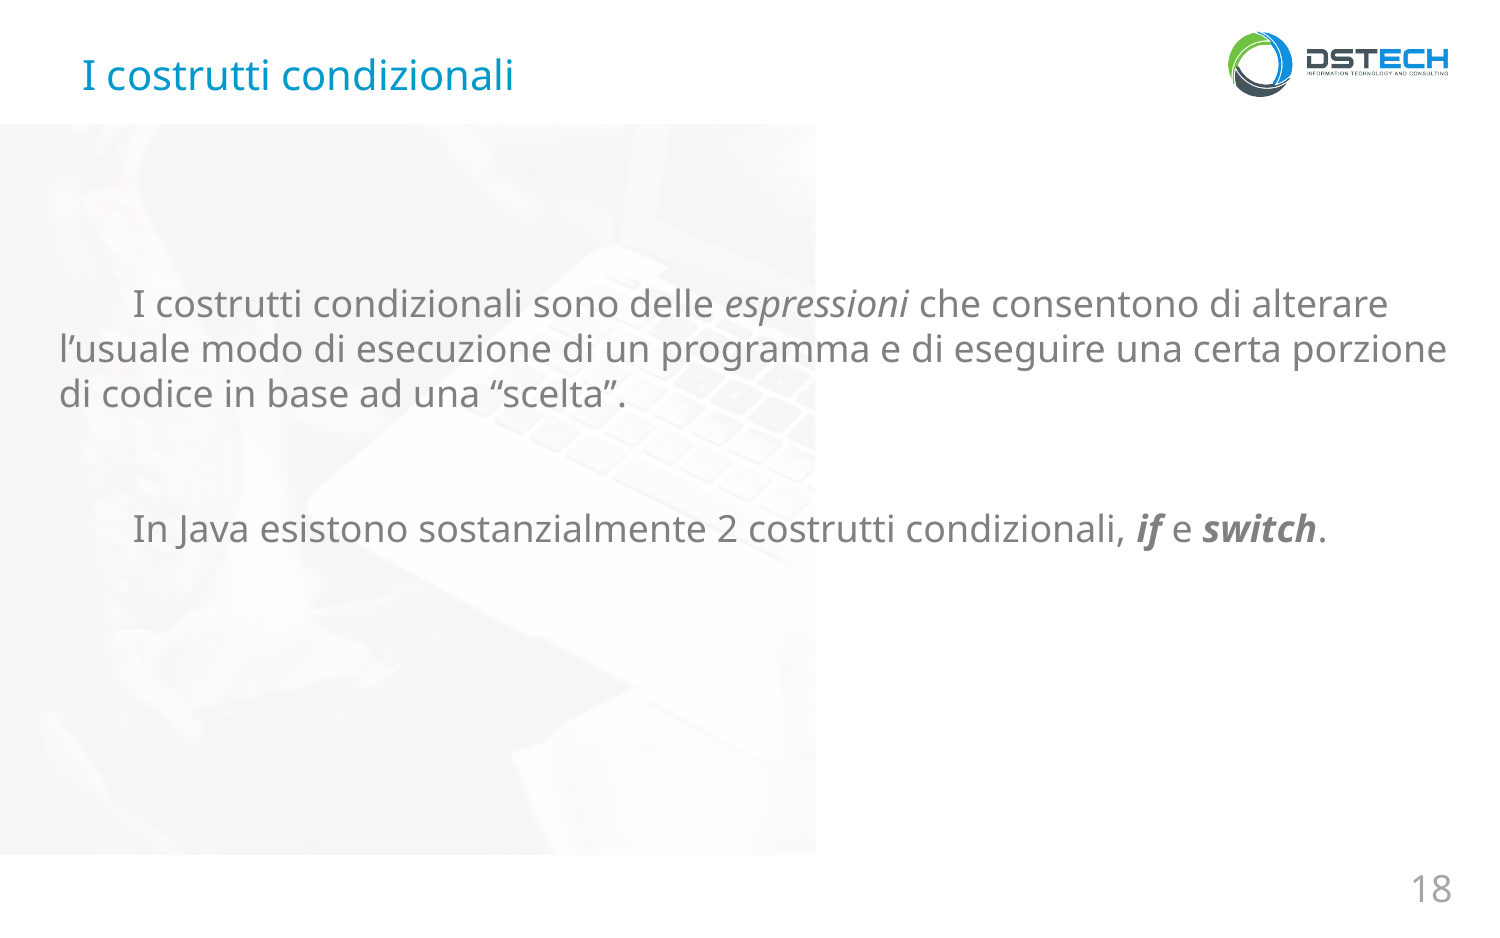

I costrutti condizionali
	I costrutti condizionali sono delle espressioni che consentono di alterare l’usuale modo di esecuzione di un programma e di eseguire una certa porzione di codice in base ad una “scelta”.
	In Java esistono sostanzialmente 2 costrutti condizionali, if e switch.
18